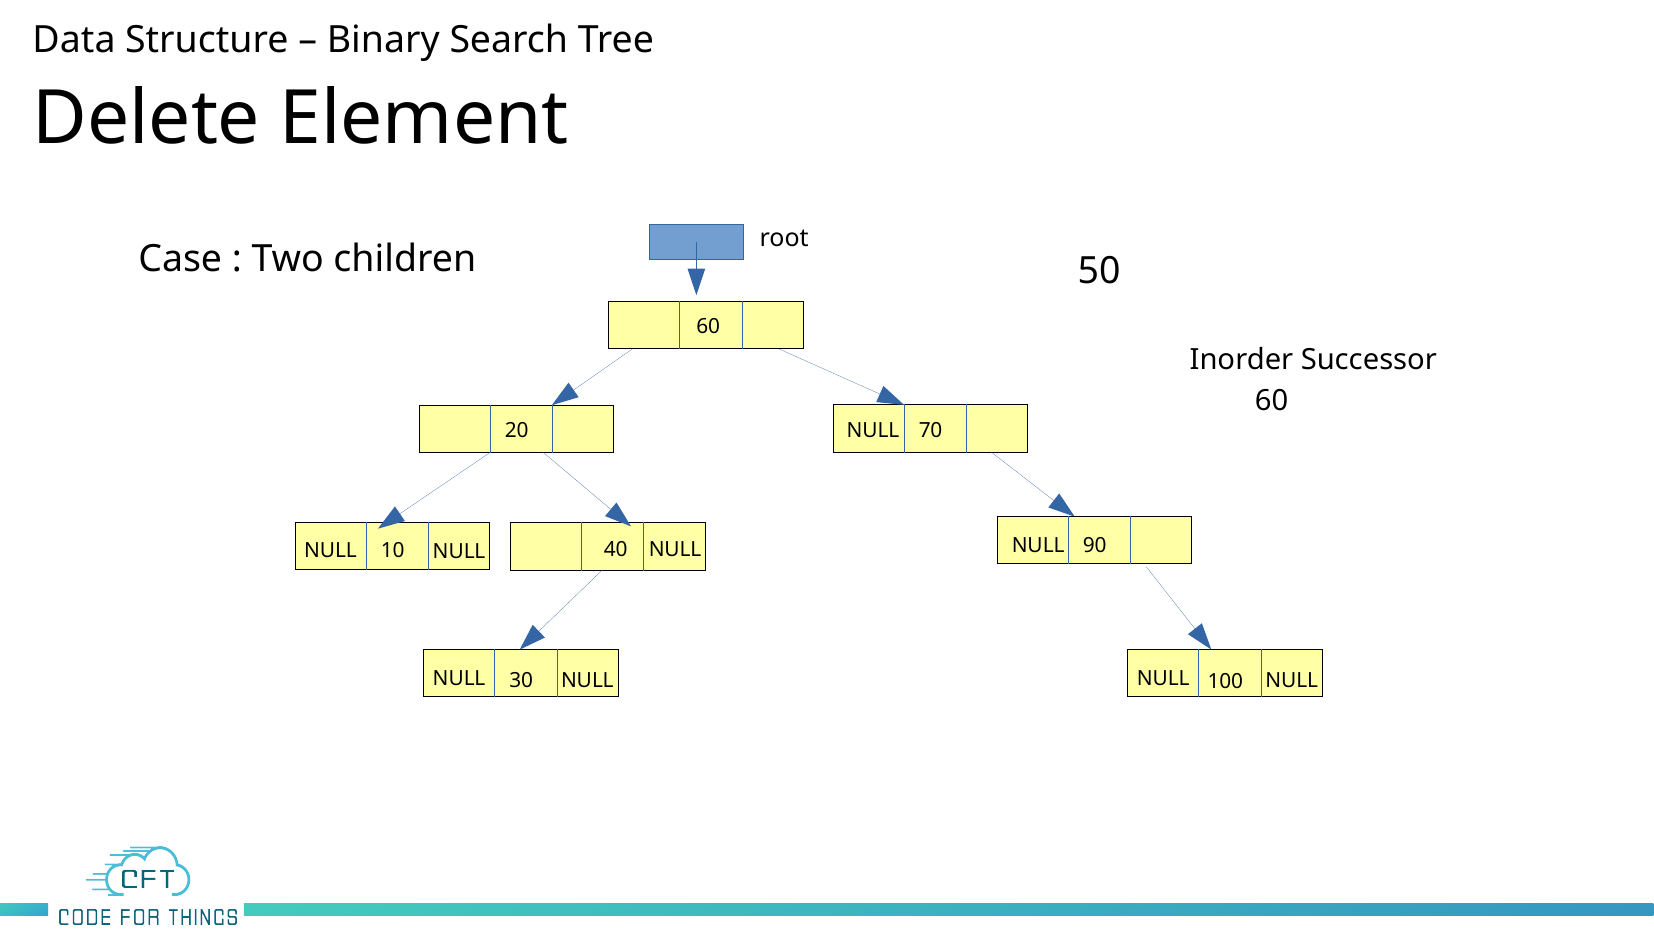

# Data Structure – Binary Search Tree Delete Element
root
Case : Two children
50
NULL
30
60
NULL
Inorder Successor
60
NULL
70
20
90
90
90
NULL
NULL
NULL
NULL
90
NULL
NULL
NULL
40
NULL
NULL
10
NULL
90
90
90
NULL
NULL
NULL
NULL
NULL
NULL
NULL
NULL
NULL
NULL
30
100